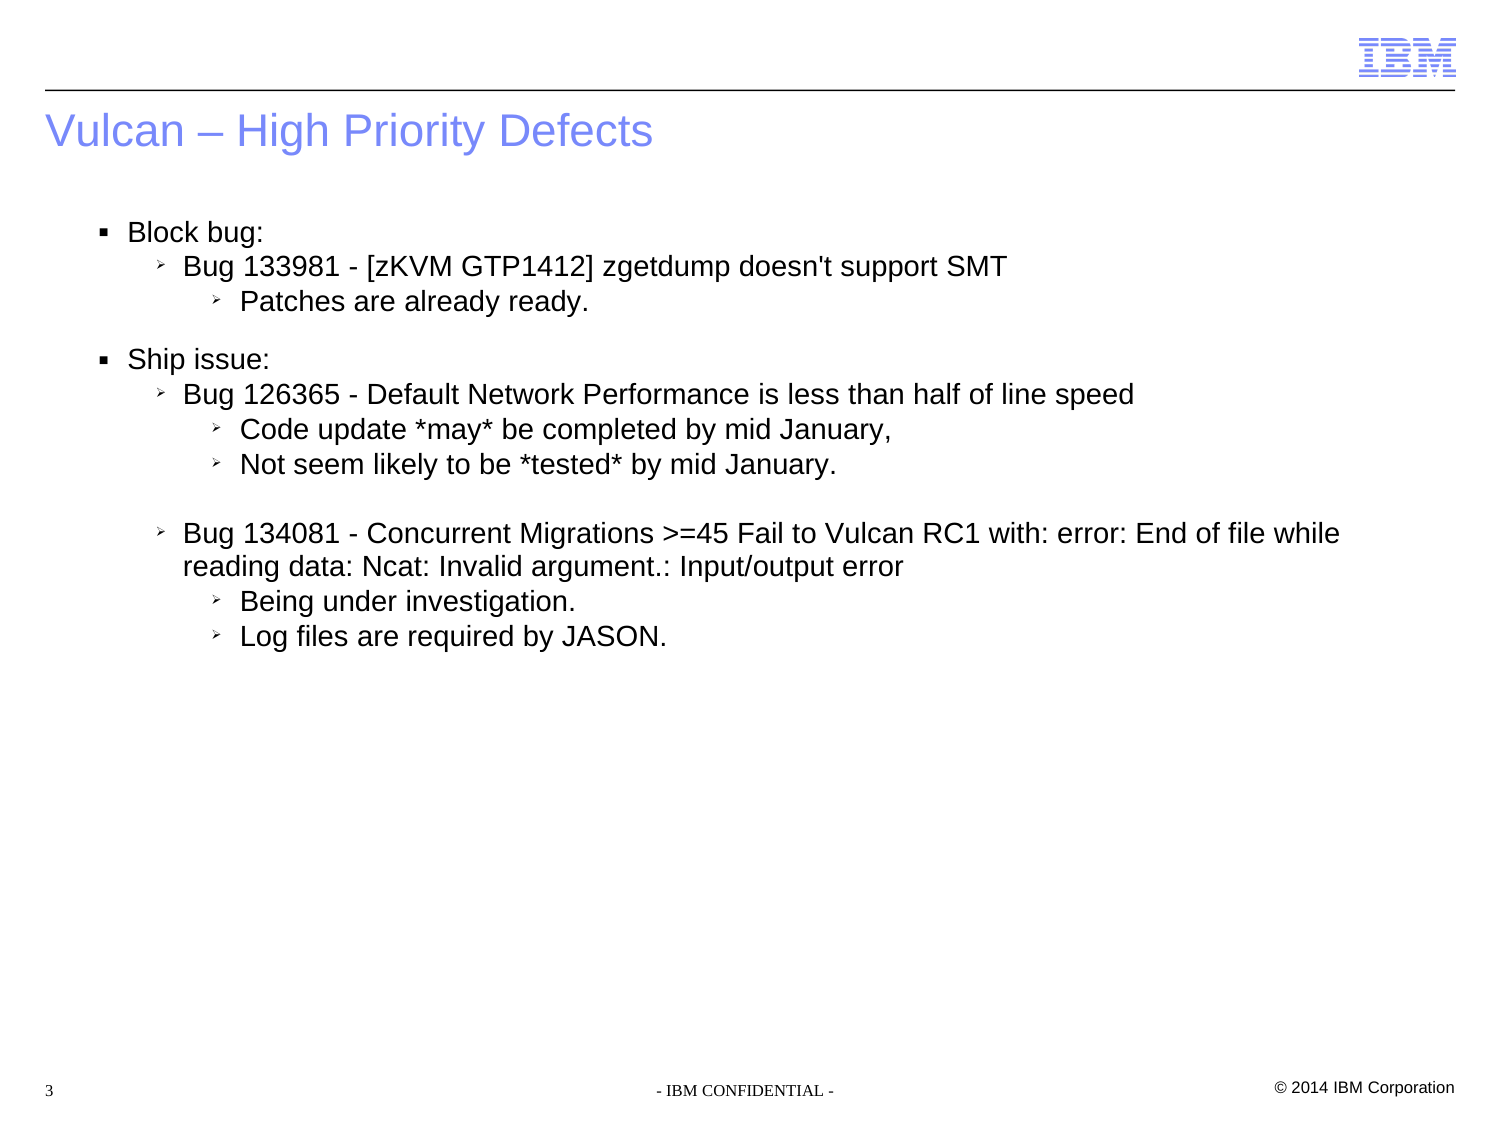

# Vulcan – High Priority Defects
Block bug:
Bug 133981 - [zKVM GTP1412] zgetdump doesn't support SMT
Patches are already ready.
Ship issue:
Bug 126365 - Default Network Performance is less than half of line speed
Code update *may* be completed by mid January,
Not seem likely to be *tested* by mid January.
Bug 134081 - Concurrent Migrations >=45 Fail to Vulcan RC1 with: error: End of file while reading data: Ncat: Invalid argument.: Input/output error
Being under investigation.
Log files are required by JASON.
3